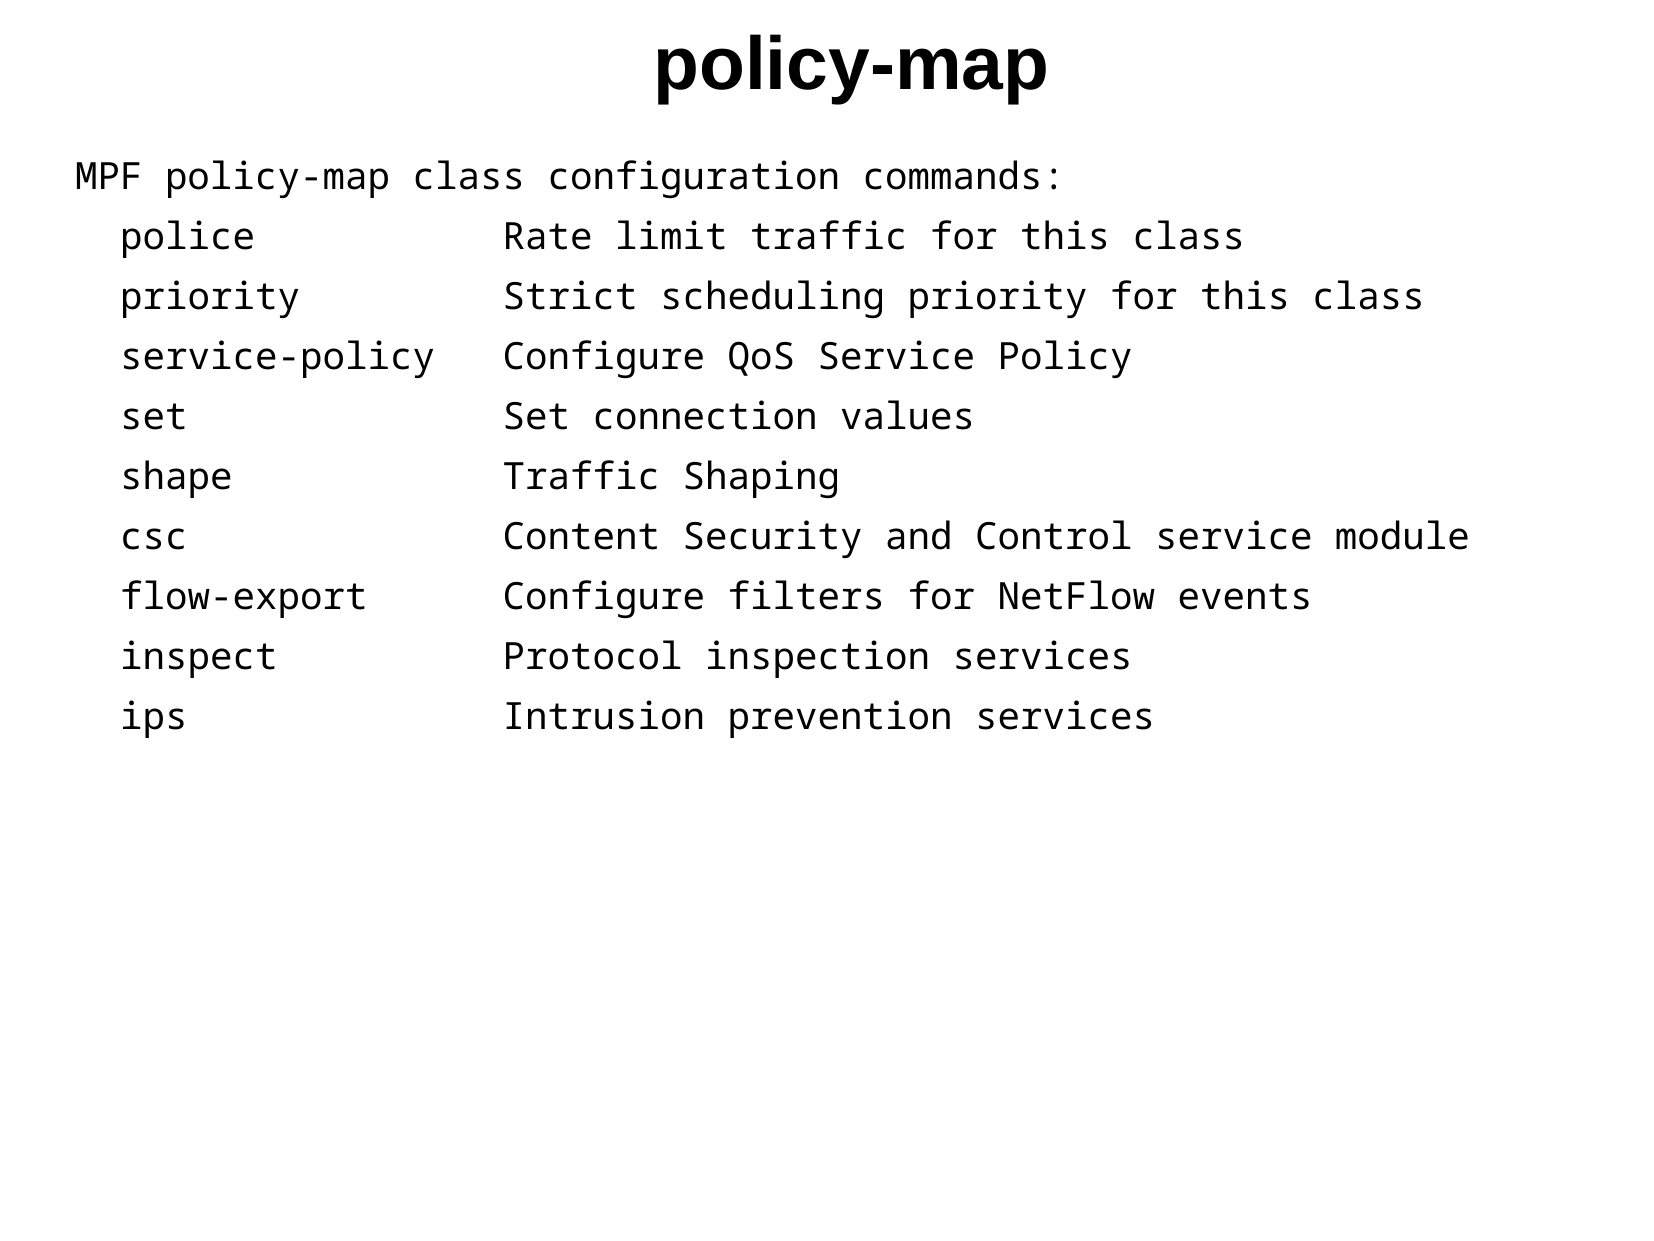

policy-map
# MPF policy-map class configuration commands:
 police Rate limit traffic for this class
 priority Strict scheduling priority for this class
 service-policy Configure QoS Service Policy
 set Set connection values
 shape Traffic Shaping
 csc Content Security and Control service module
 flow-export Configure filters for NetFlow events
 inspect Protocol inspection services
 ips Intrusion prevention services